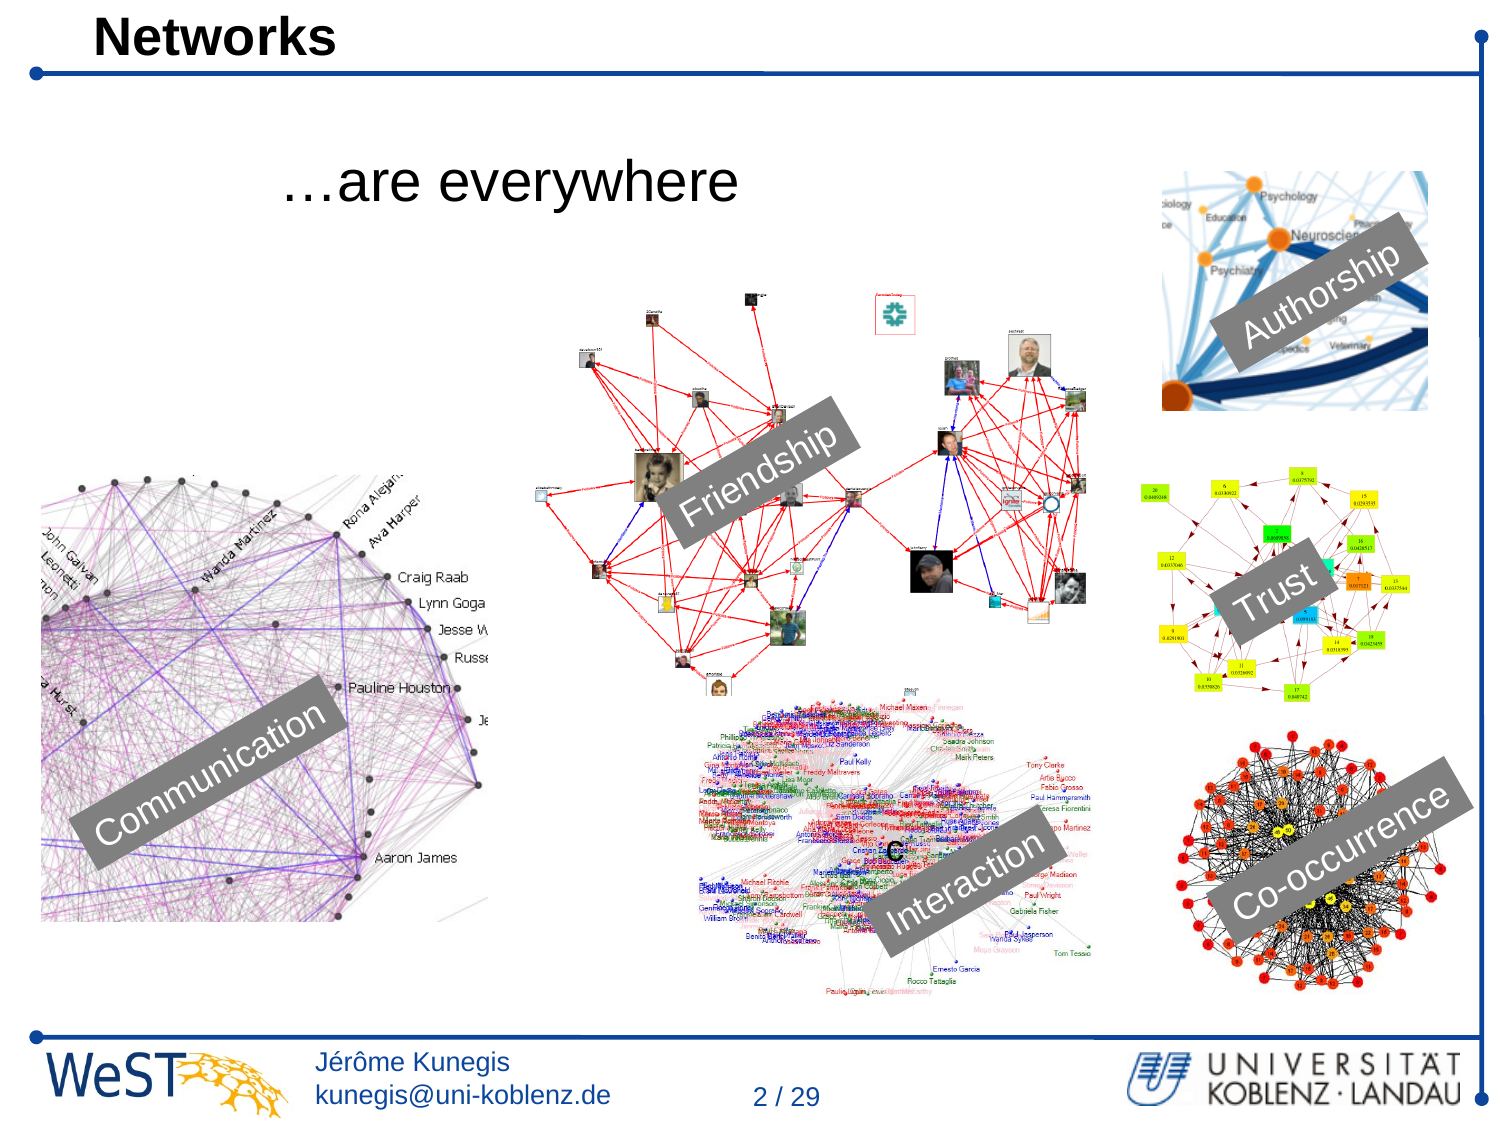

Networks
 …are everywhere
Authorship
Friendship
Trust
c
Communication
Co-occurrence
Interaction